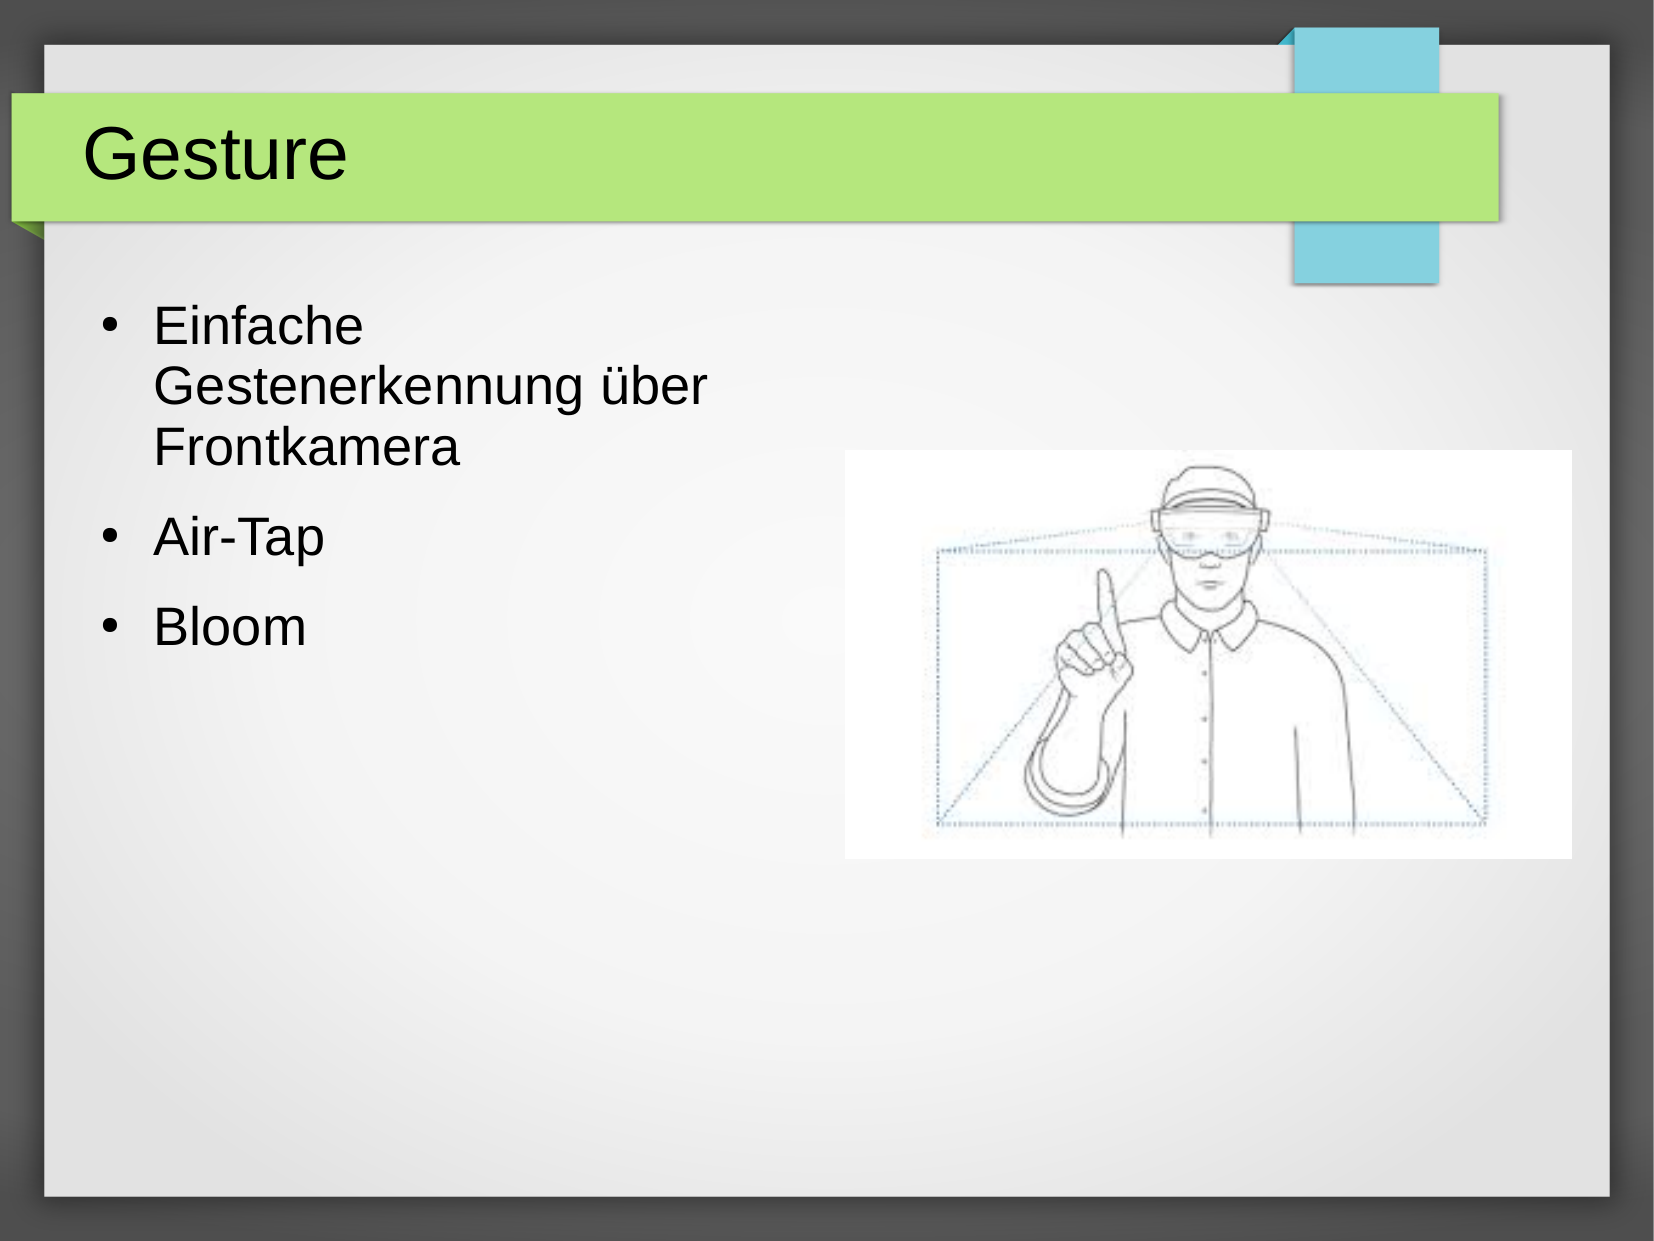

# Gesture
Einfache Gestenerkennung über Frontkamera
Air-Tap
Bloom